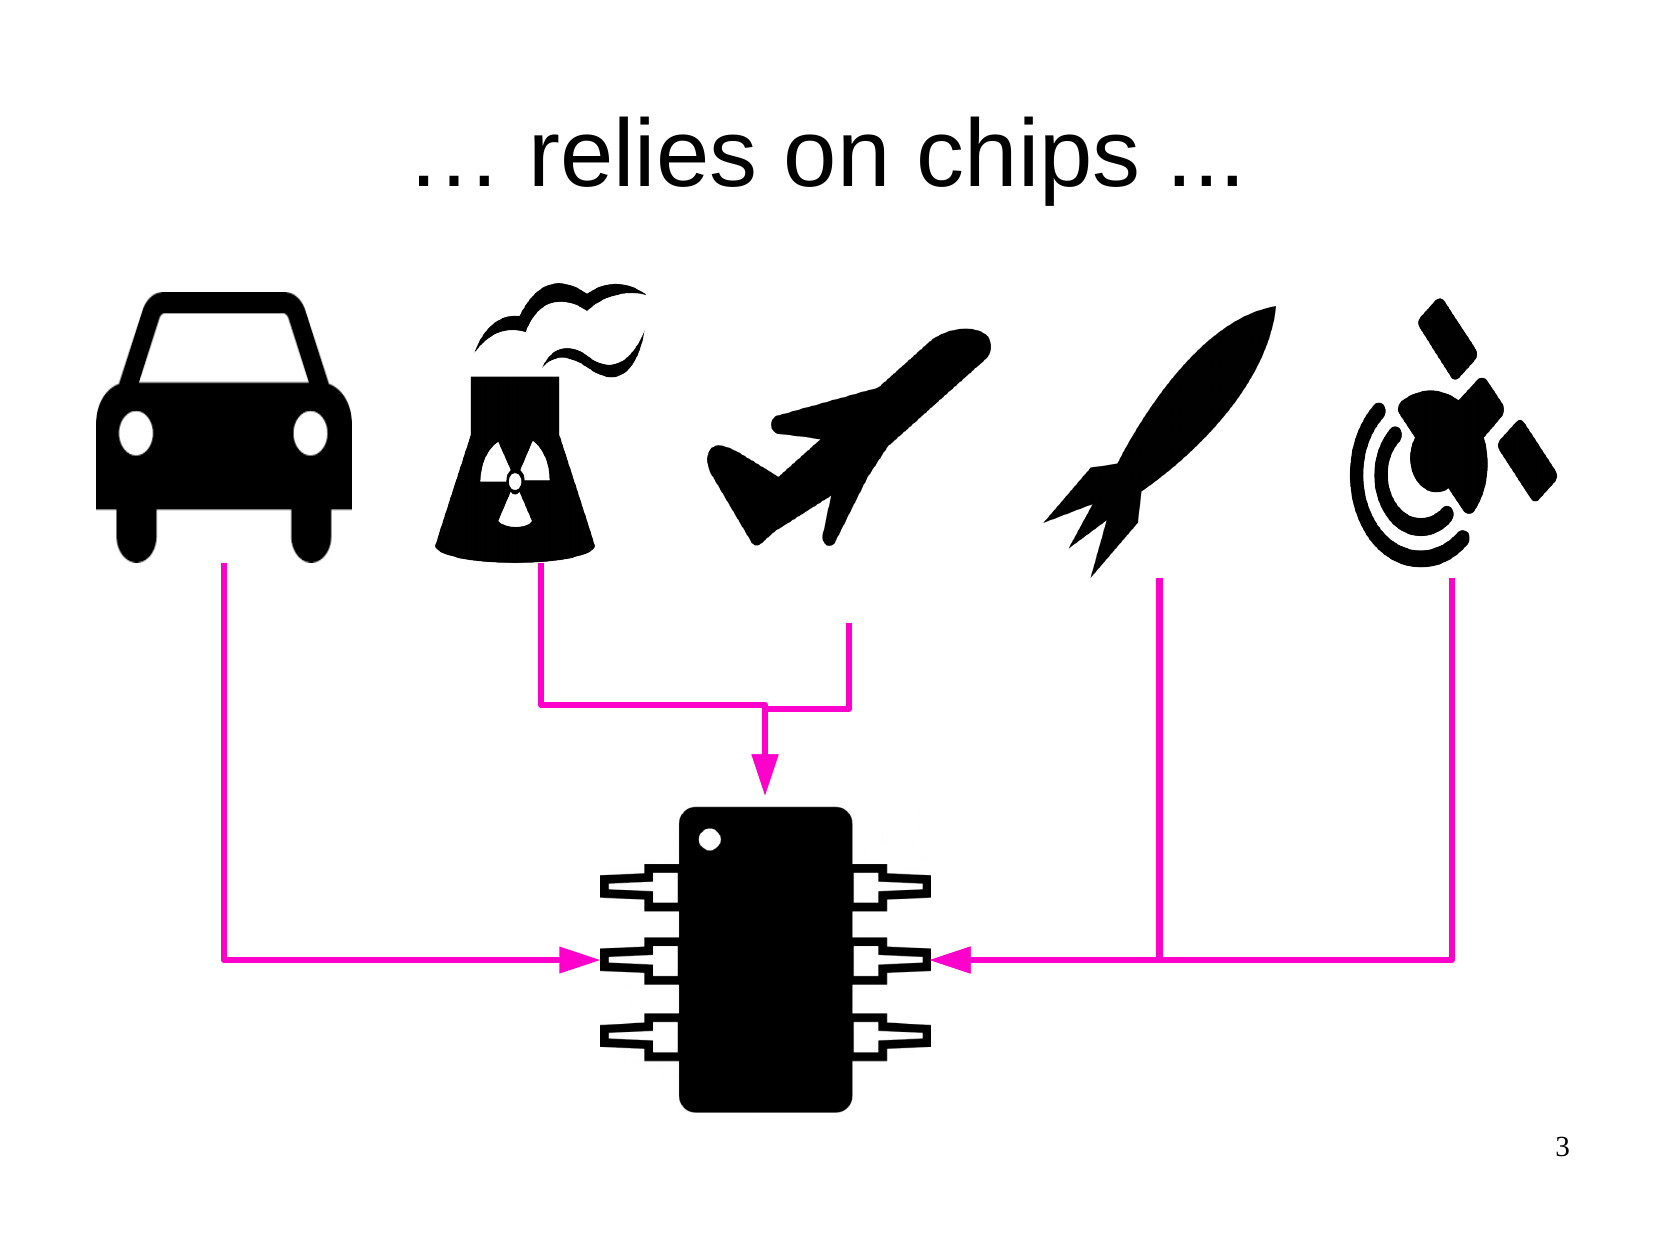

# … relies on chips ...
3